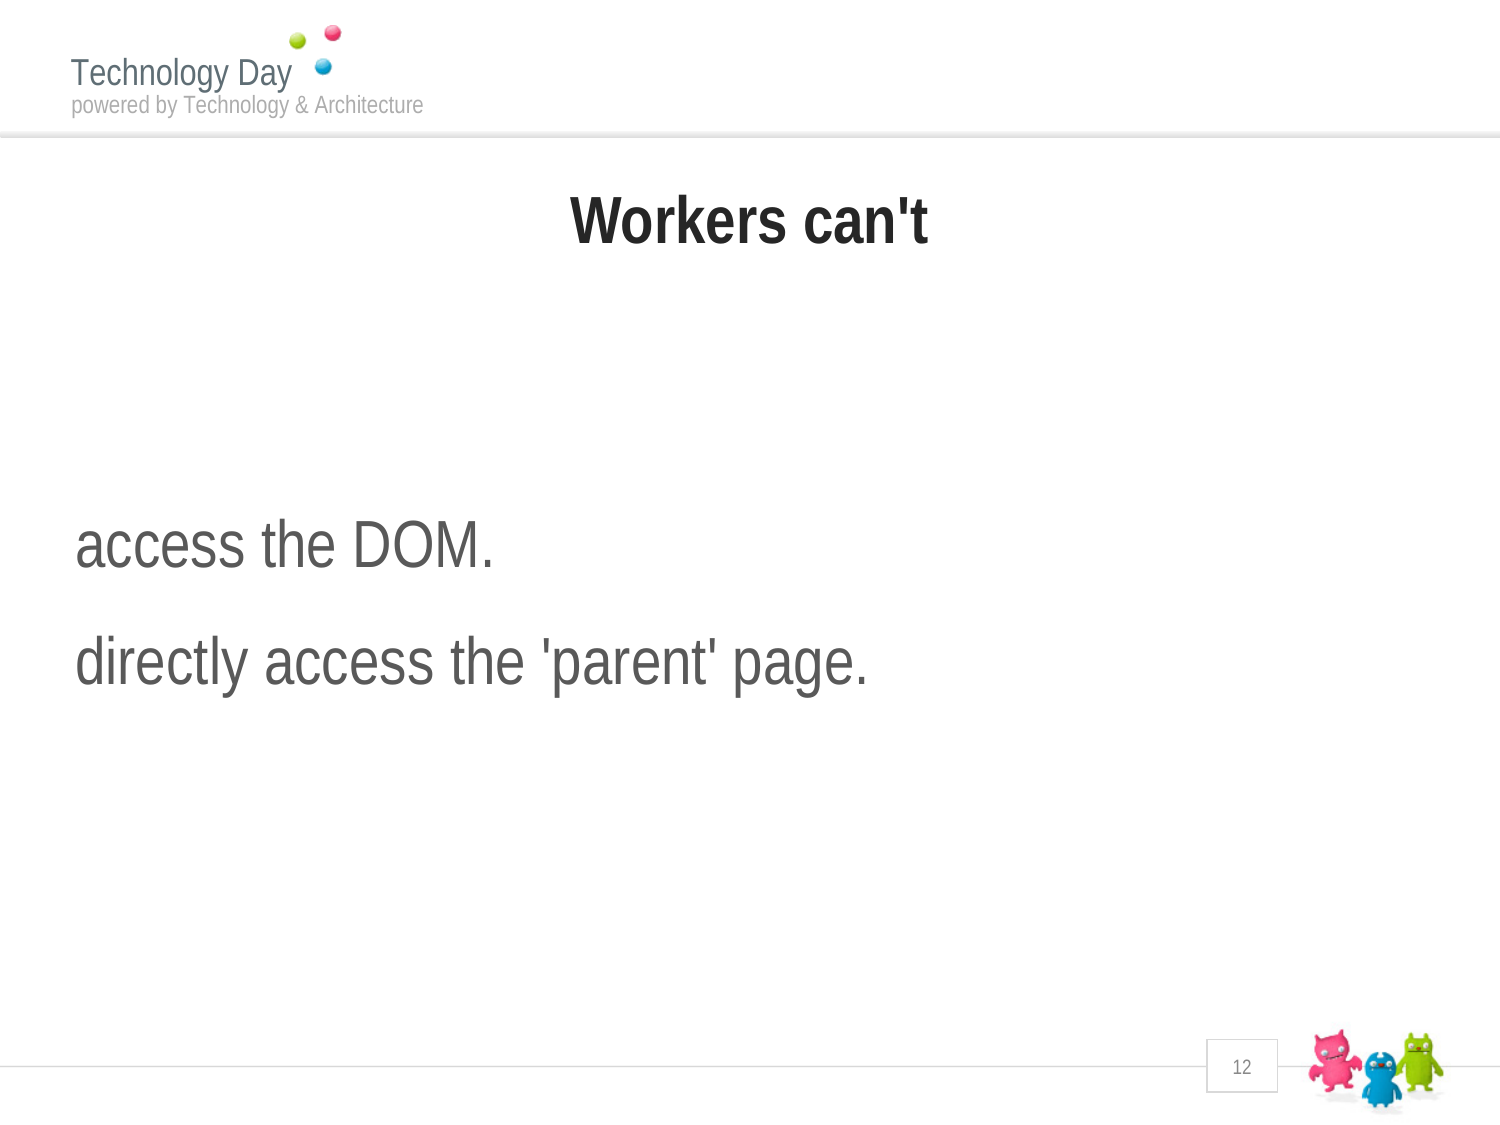

# Workers can't
access the DOM.
directly access the 'parent' page.